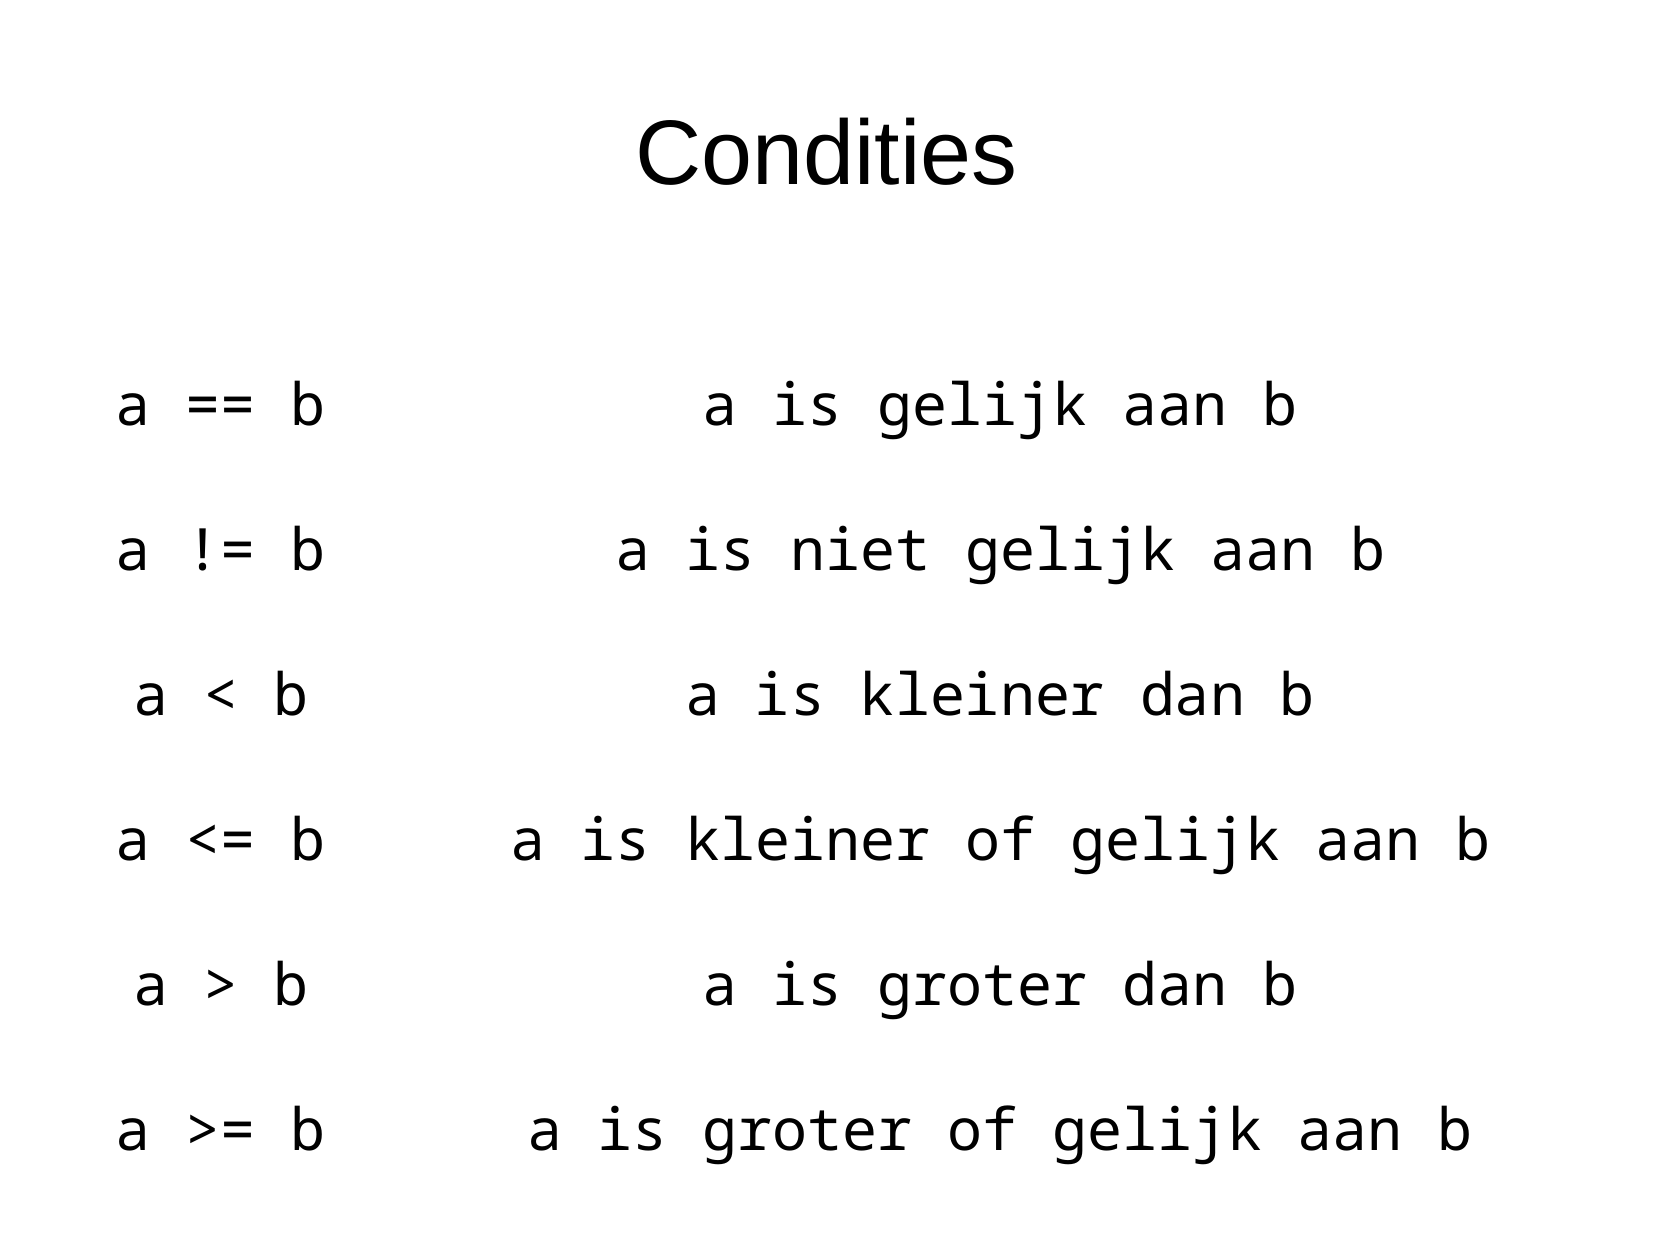

# Condities
| a == b | a is gelijk aan b |
| --- | --- |
| a != b | a is niet gelijk aan b |
| a < b | a is kleiner dan b |
| a <= b | a is kleiner of gelijk aan b |
| a > b | a is groter dan b |
| a >= b | a is groter of gelijk aan b |